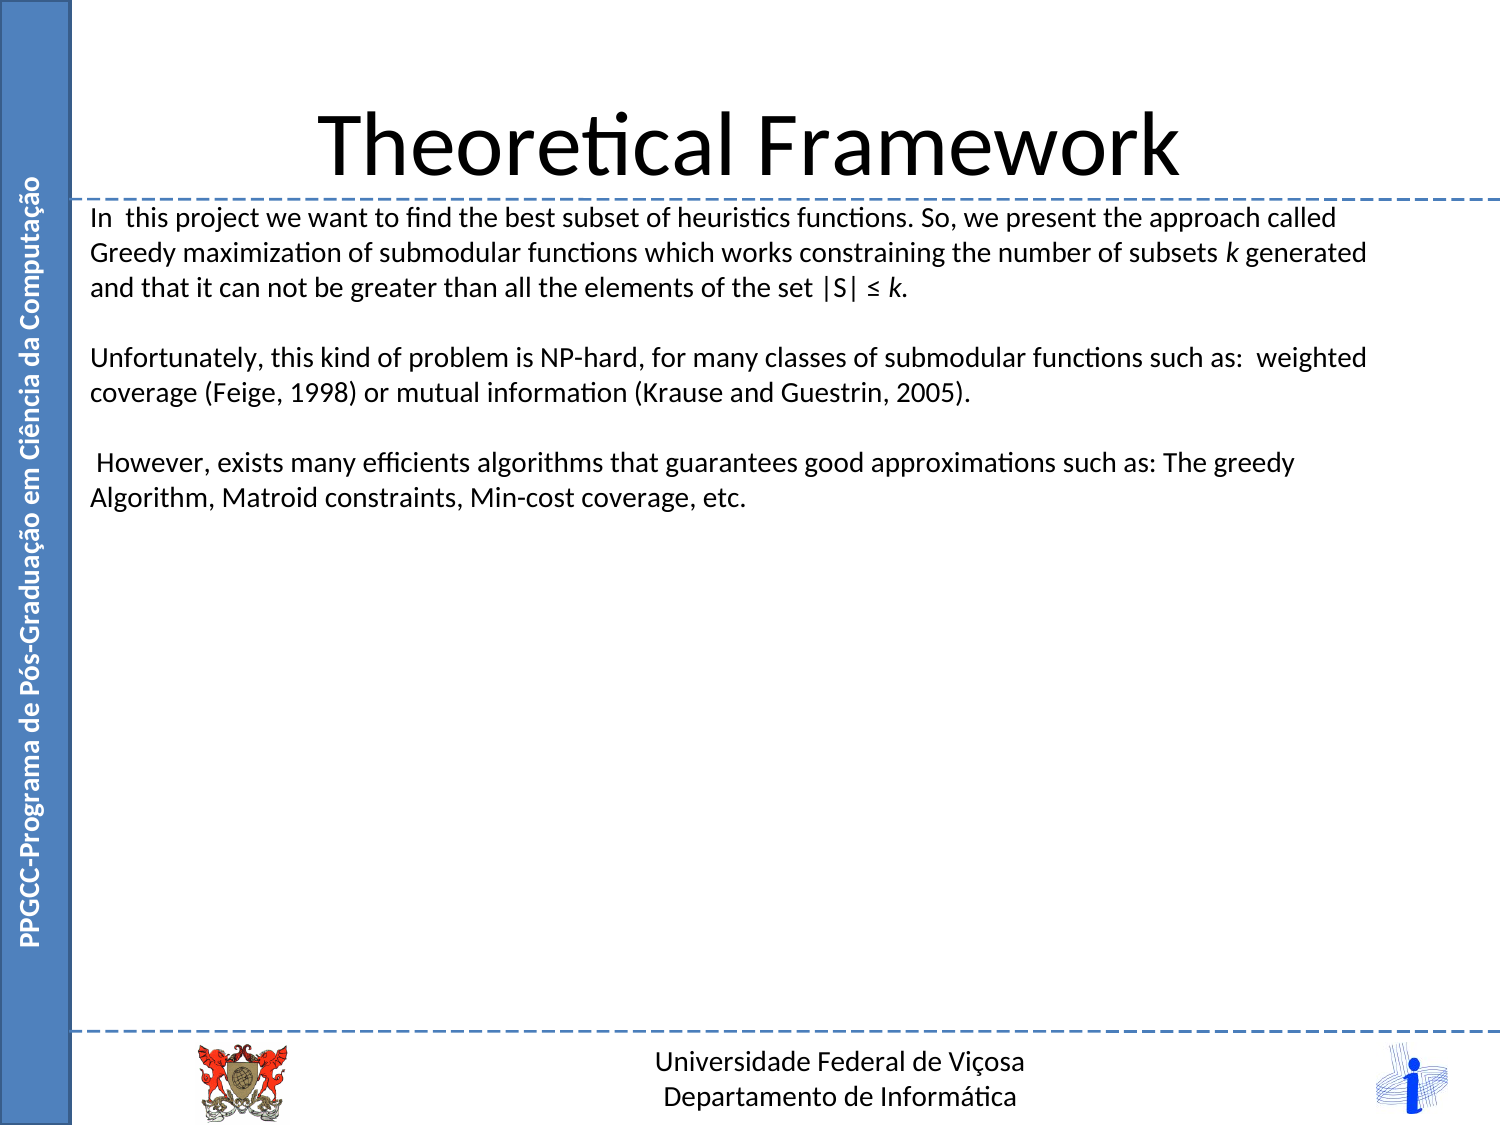

Theoretical Framework
In this project we want to find the best subset of heuristics functions. So, we present the approach called Greedy maximization of submodular functions which works constraining the number of subsets k generated and that it can not be greater than all the elements of the set |S| ≤ k.
Unfortunately, this kind of problem is NP-hard, for many classes of submodular functions such as: weighted coverage (Feige, 1998) or mutual information (Krause and Guestrin, 2005).
 However, exists many efficients algorithms that guarantees good approximations such as: The greedy Algorithm, Matroid constraints, Min-cost coverage, etc.
PPGCC-Programa de Pós-Graduação em Ciência da Computação
Universidade Federal de Viçosa
Departamento de Informática